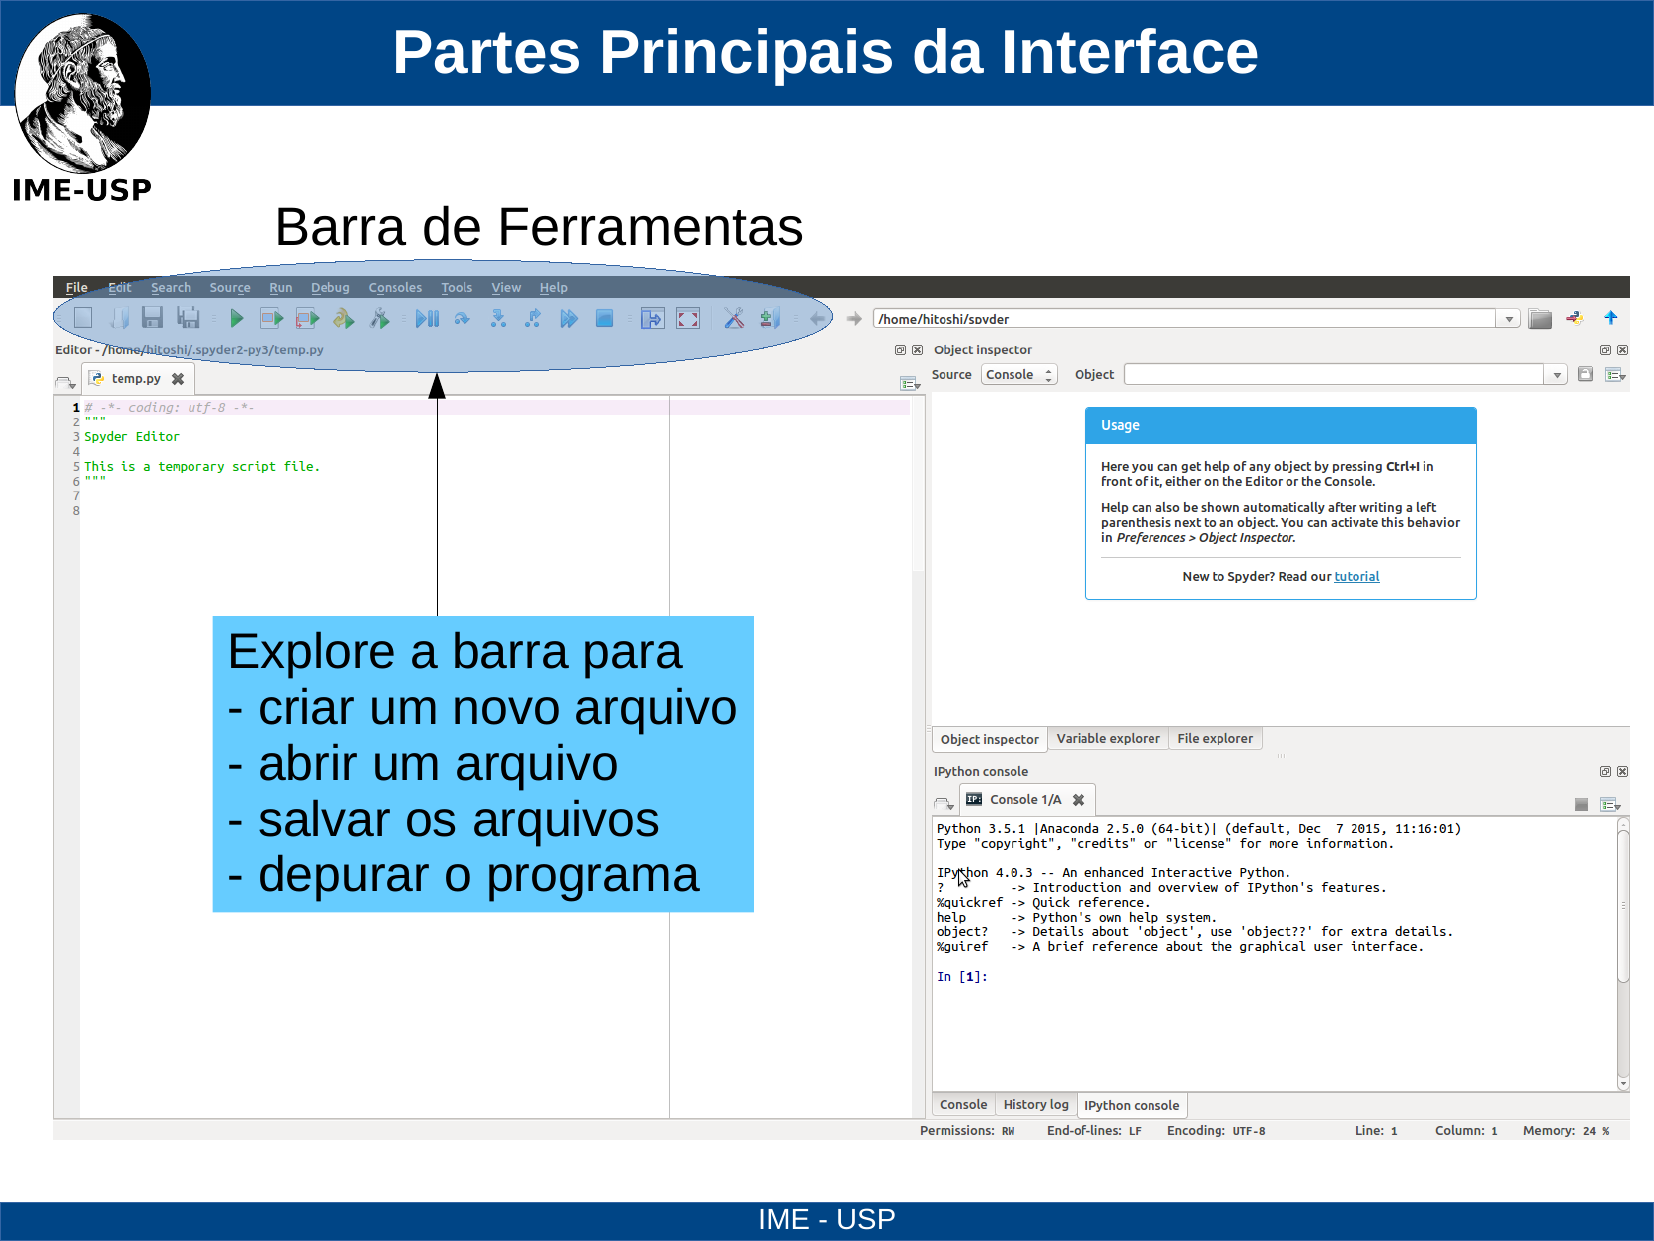

# Partes Principais da Interface
Barra de Ferramentas
Explore a barra para
- criar um novo arquivo
- abrir um arquivo
- salvar os arquivos
- depurar o programa